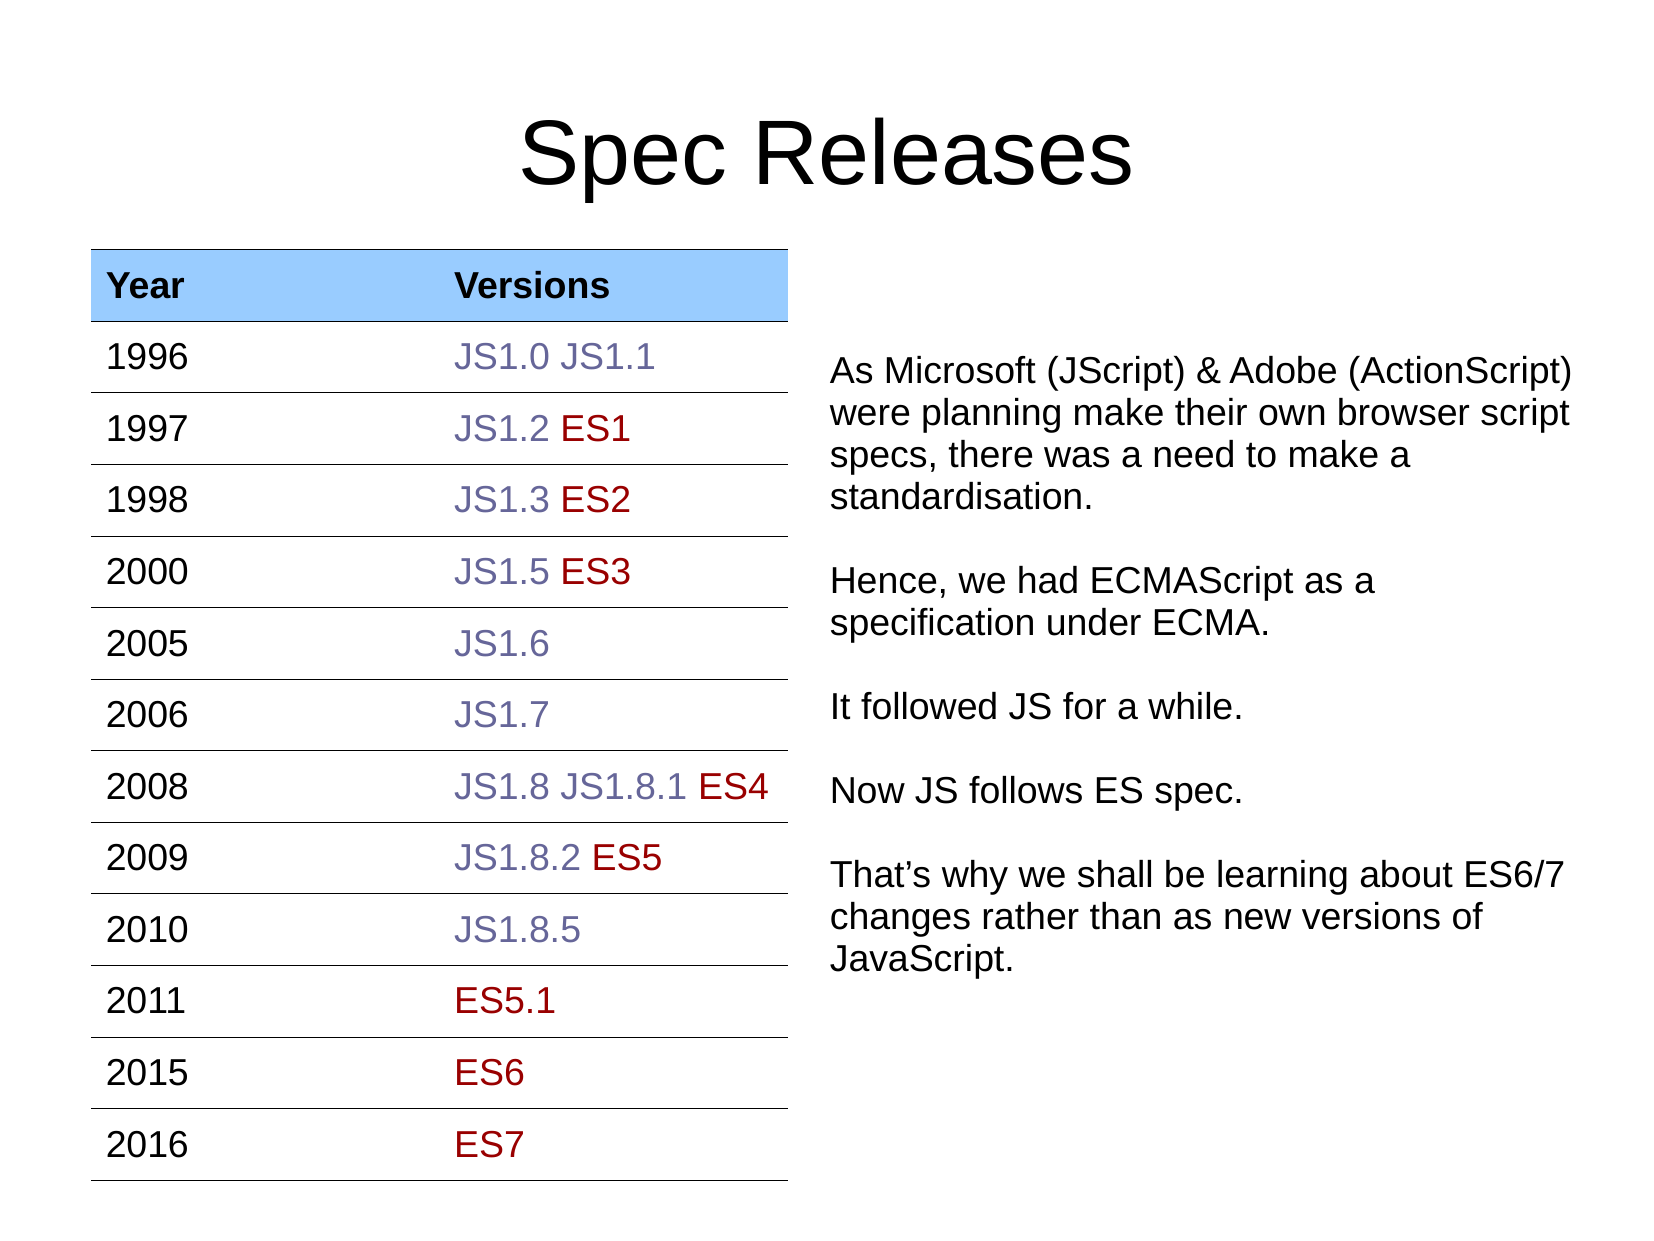

# Spec Releases
| Year | Versions |
| --- | --- |
| 1996 | JS1.0 JS1.1 |
| 1997 | JS1.2 ES1 |
| 1998 | JS1.3 ES2 |
| 2000 | JS1.5 ES3 |
| 2005 | JS1.6 |
| 2006 | JS1.7 |
| 2008 | JS1.8 JS1.8.1 ES4 |
| 2009 | JS1.8.2 ES5 |
| 2010 | JS1.8.5 |
| 2011 | ES5.1 |
| 2015 | ES6 |
| 2016 | ES7 |
As Microsoft (JScript) & Adobe (ActionScript) were planning make their own browser script specs, there was a need to make a standardisation.
Hence, we had ECMAScript as a specification under ECMA.
It followed JS for a while.
Now JS follows ES spec.
That’s why we shall be learning about ES6/7 changes rather than as new versions of JavaScript.